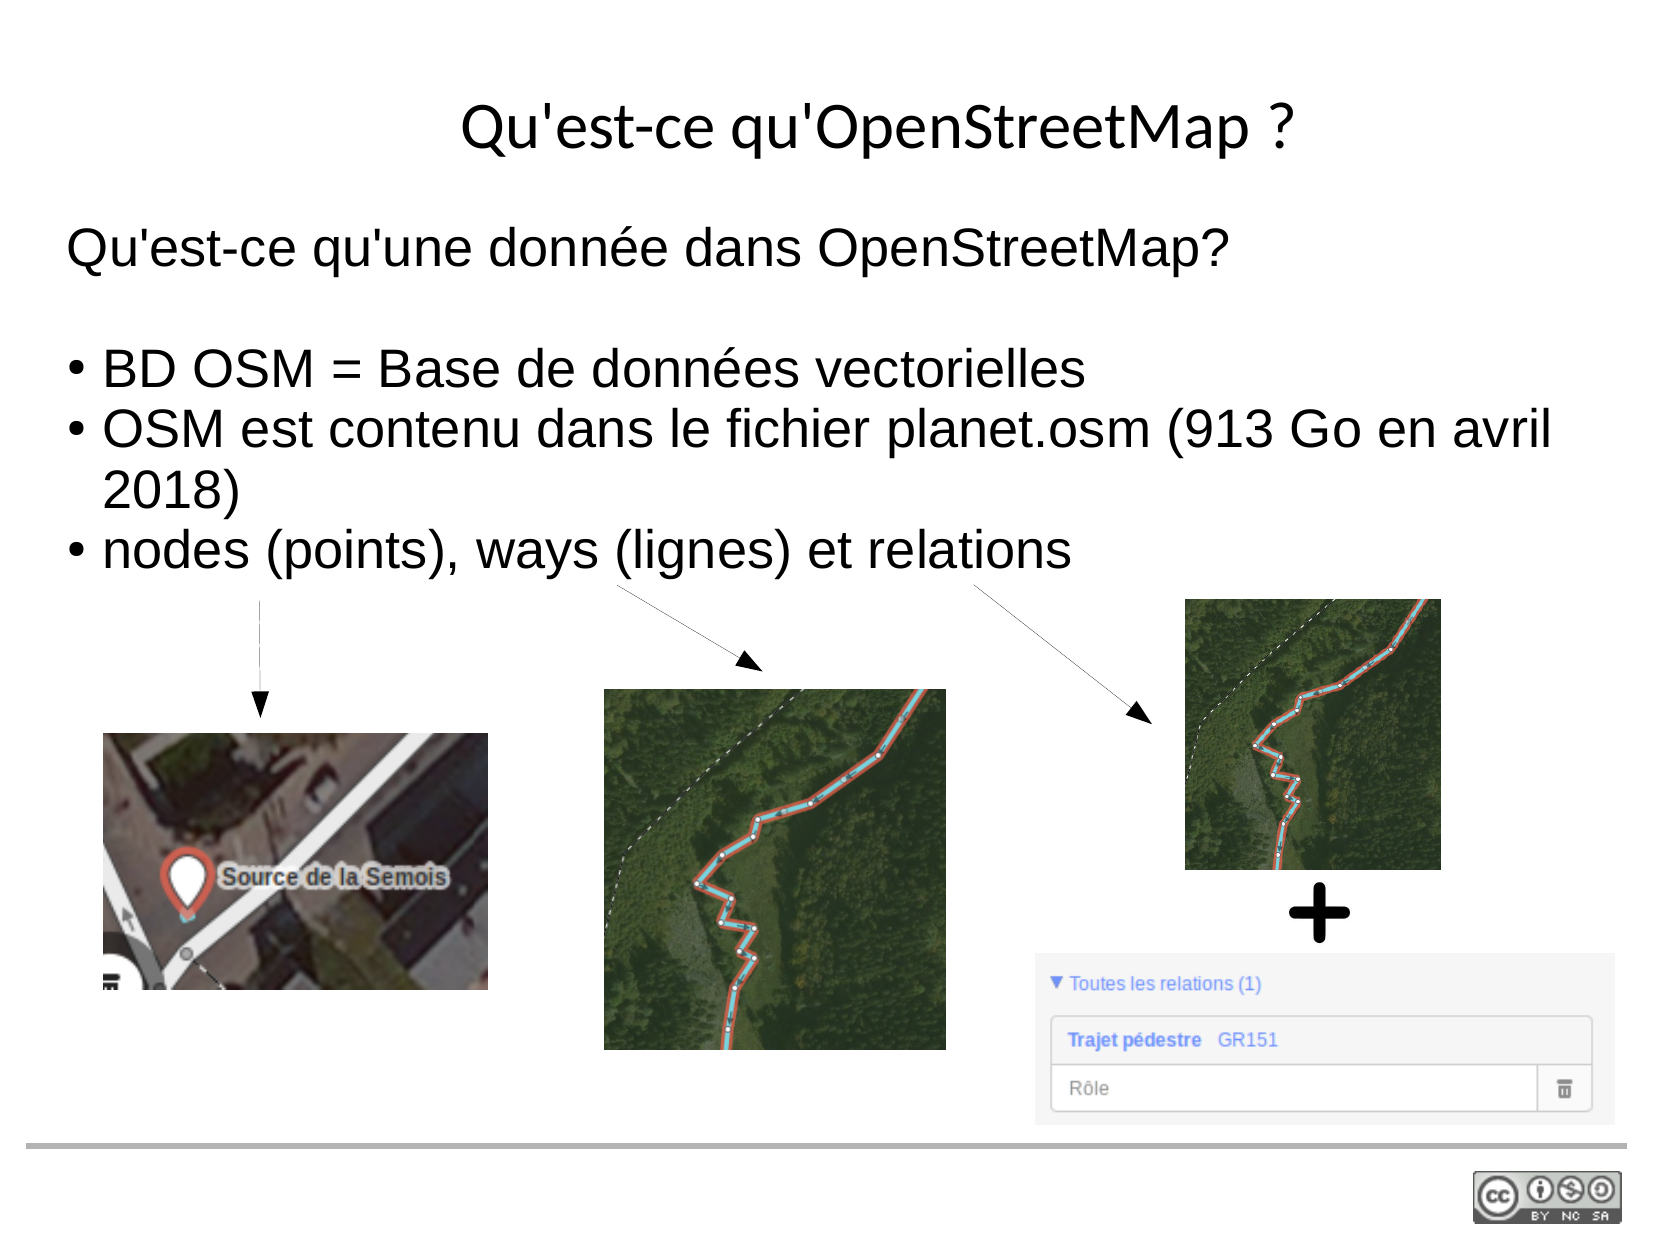

# Qu'est-ce qu'OpenStreetMap ?
Qu'est-ce qu'une donnée dans OpenStreetMap?
BD OSM = Base de données vectorielles
OSM est contenu dans le fichier planet.osm (913 Go en avril 2018)
nodes (points), ways (lignes) et relations